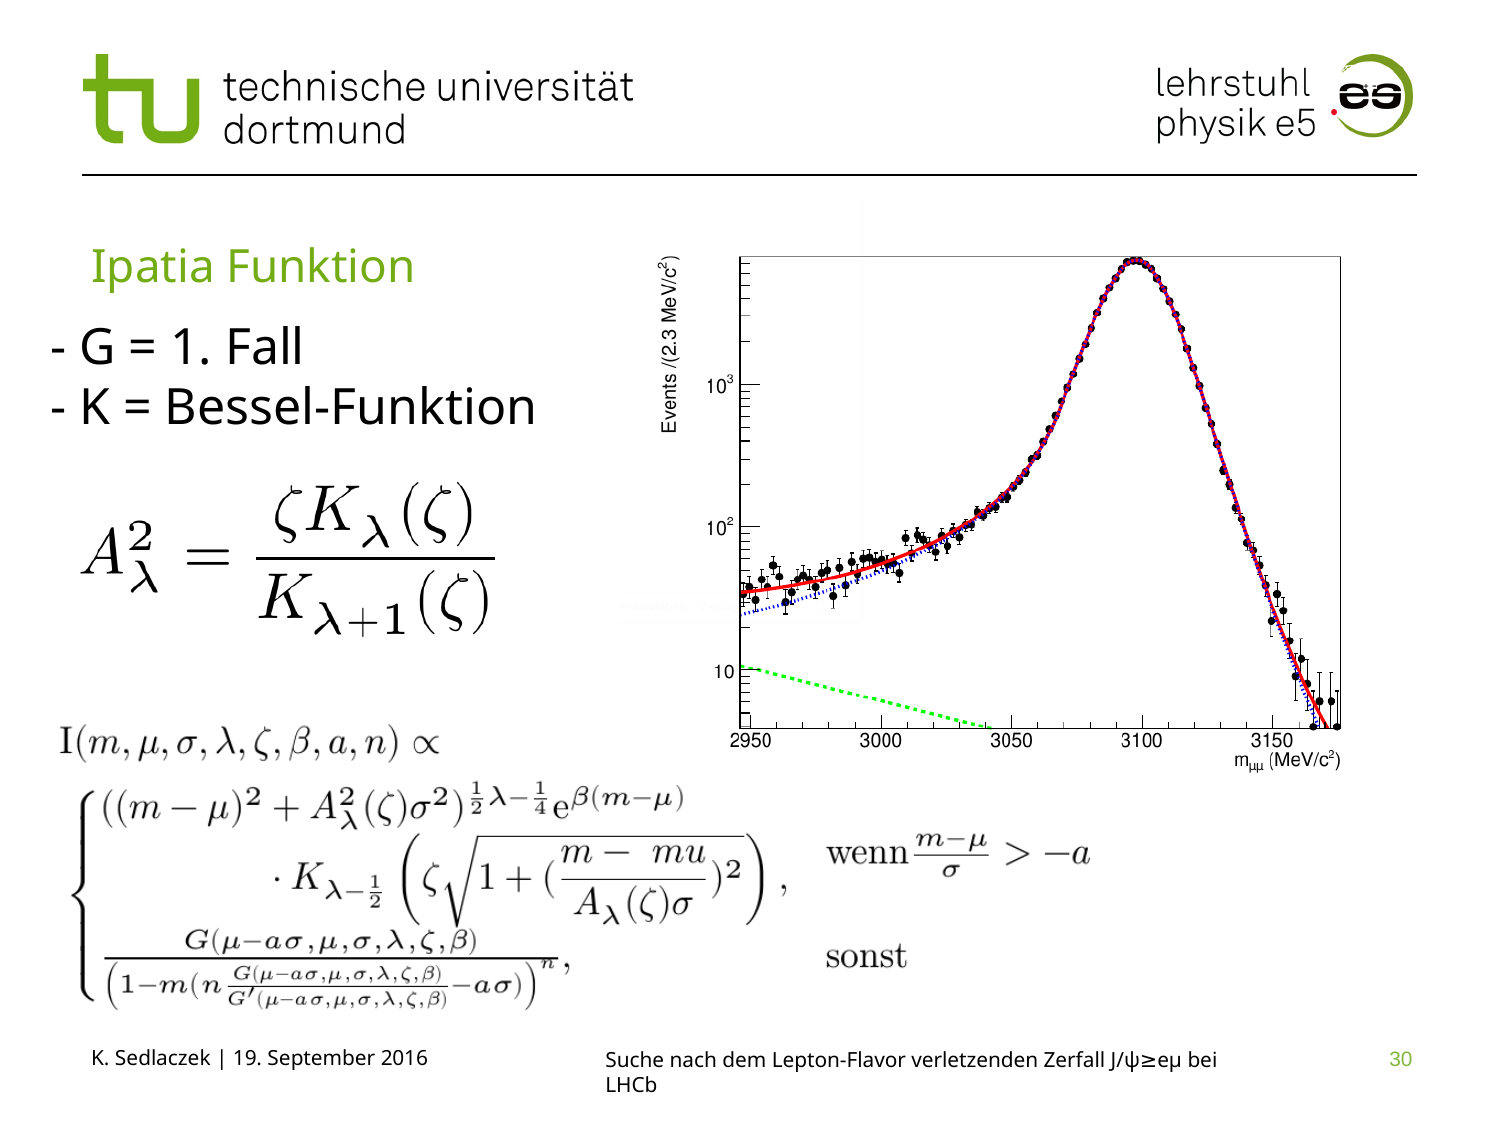

# Ipatia Funktion
- G = 1. Fall
- K = Bessel-Funktion
K. Sedlaczek | 19. September 2016
Suche nach dem Lepton-Flavor verletzenden Zerfall J/ψ≥eµ bei LHCb